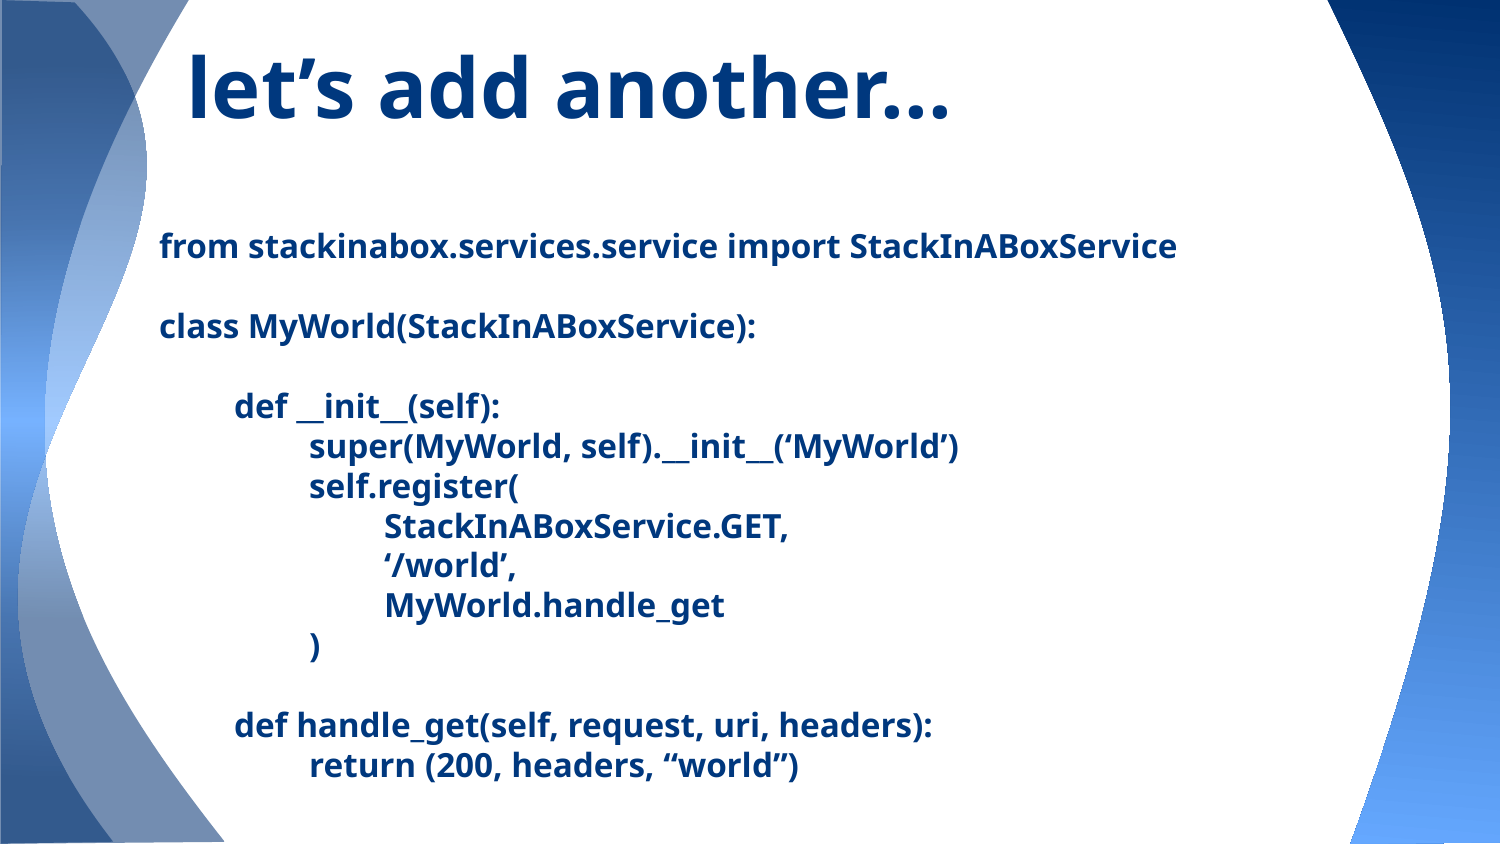

let’s add another...
# from stackinabox.services.service import StackInABoxService class MyWorld(StackInABoxService): def __init__(self): super(MyWorld, self).__init__(‘MyWorld’) self.register( StackInABoxService.GET, ‘/world’, MyWorld.handle_get ) def handle_get(self, request, uri, headers): return (200, headers, “world”)